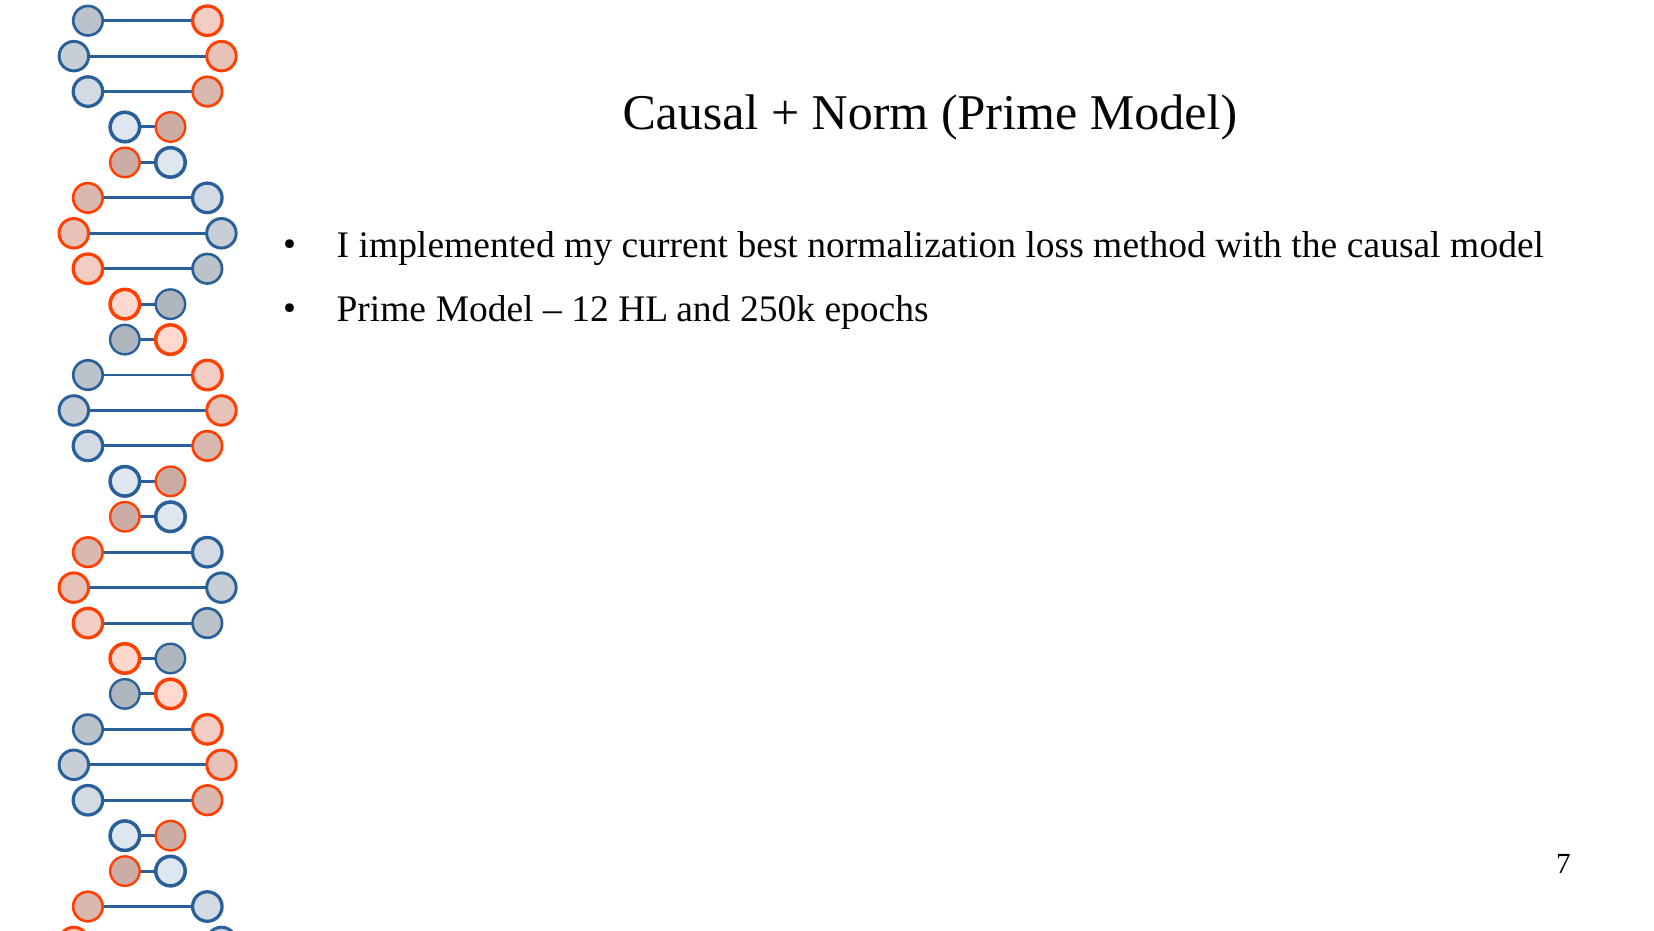

# Causal + Norm (Prime Model)
I implemented my current best normalization loss method with the causal model
Prime Model – 12 HL and 250k epochs
7